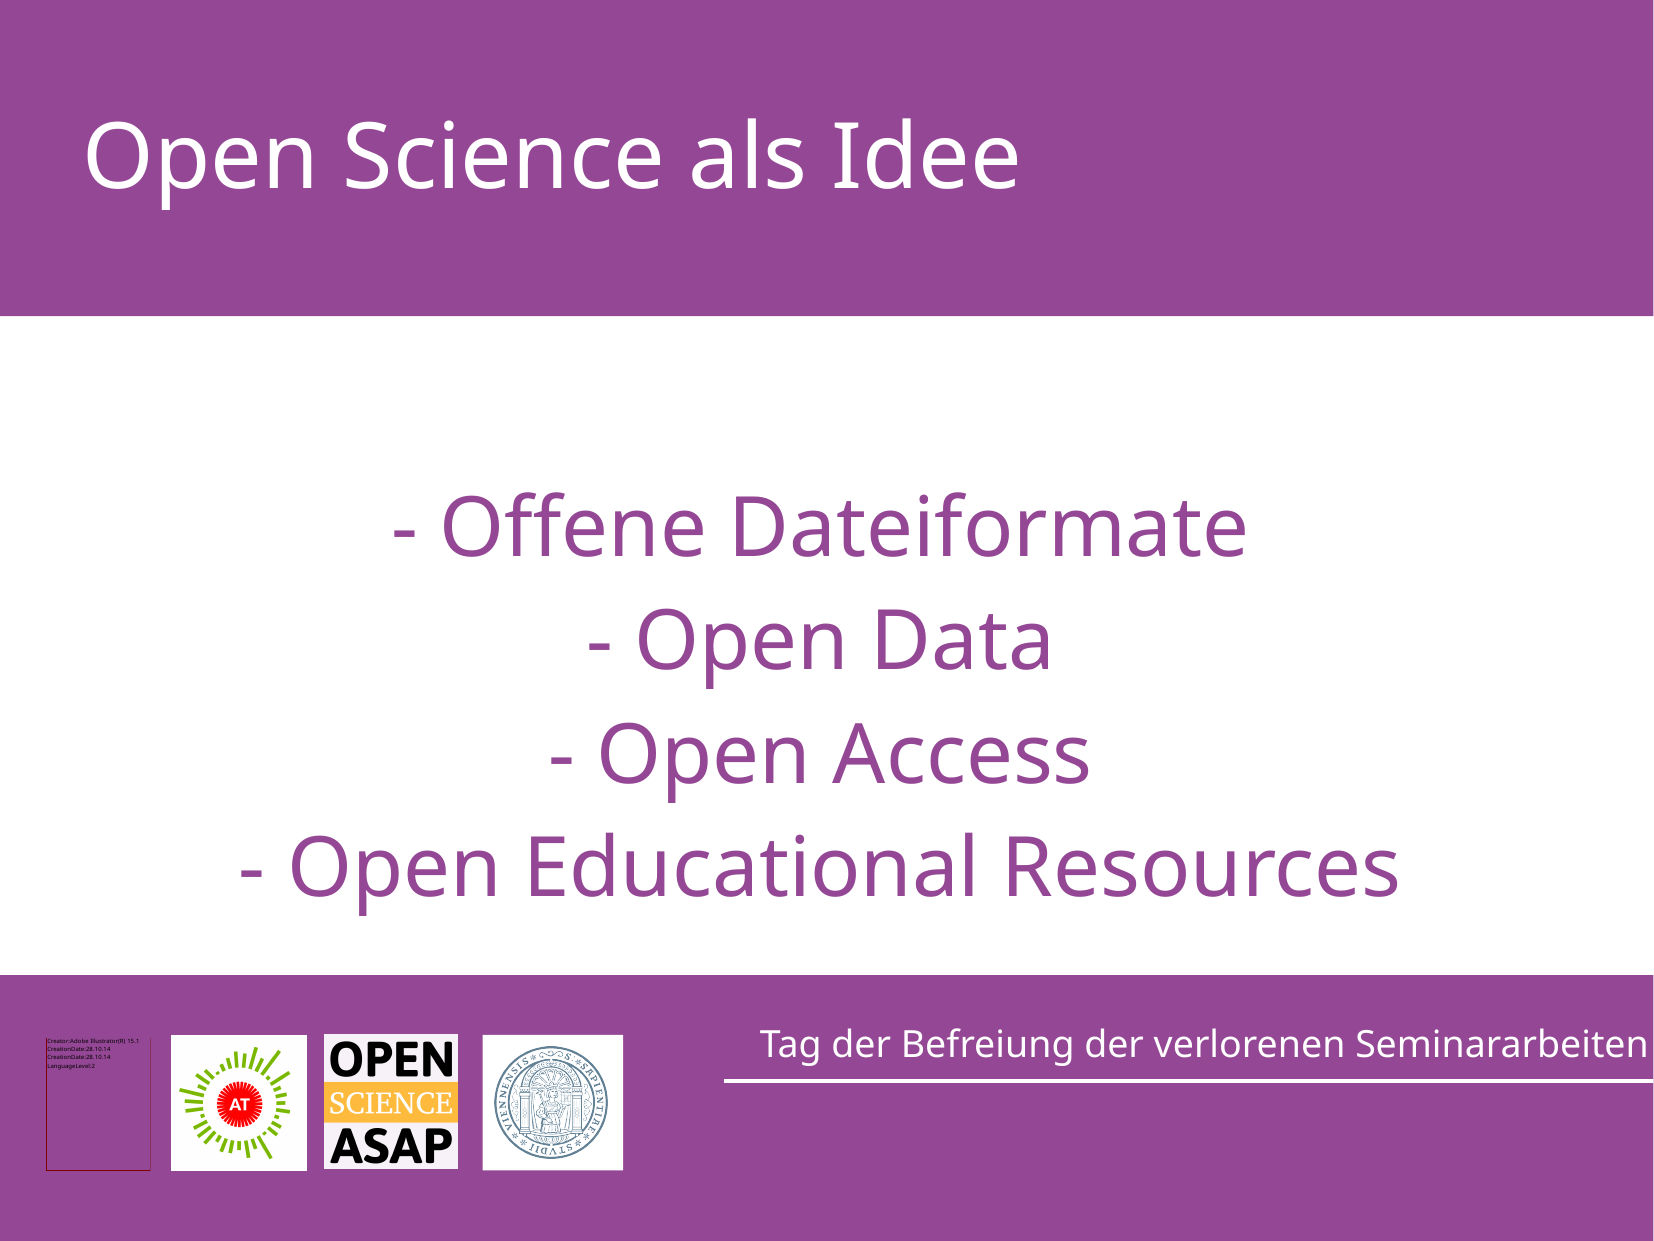

# Open Science als Idee
- Offene Dateiformate
- Open Data
- Open Access
- Open Educational Resources
Tag der Befreiung der verlorenen Seminararbeiten